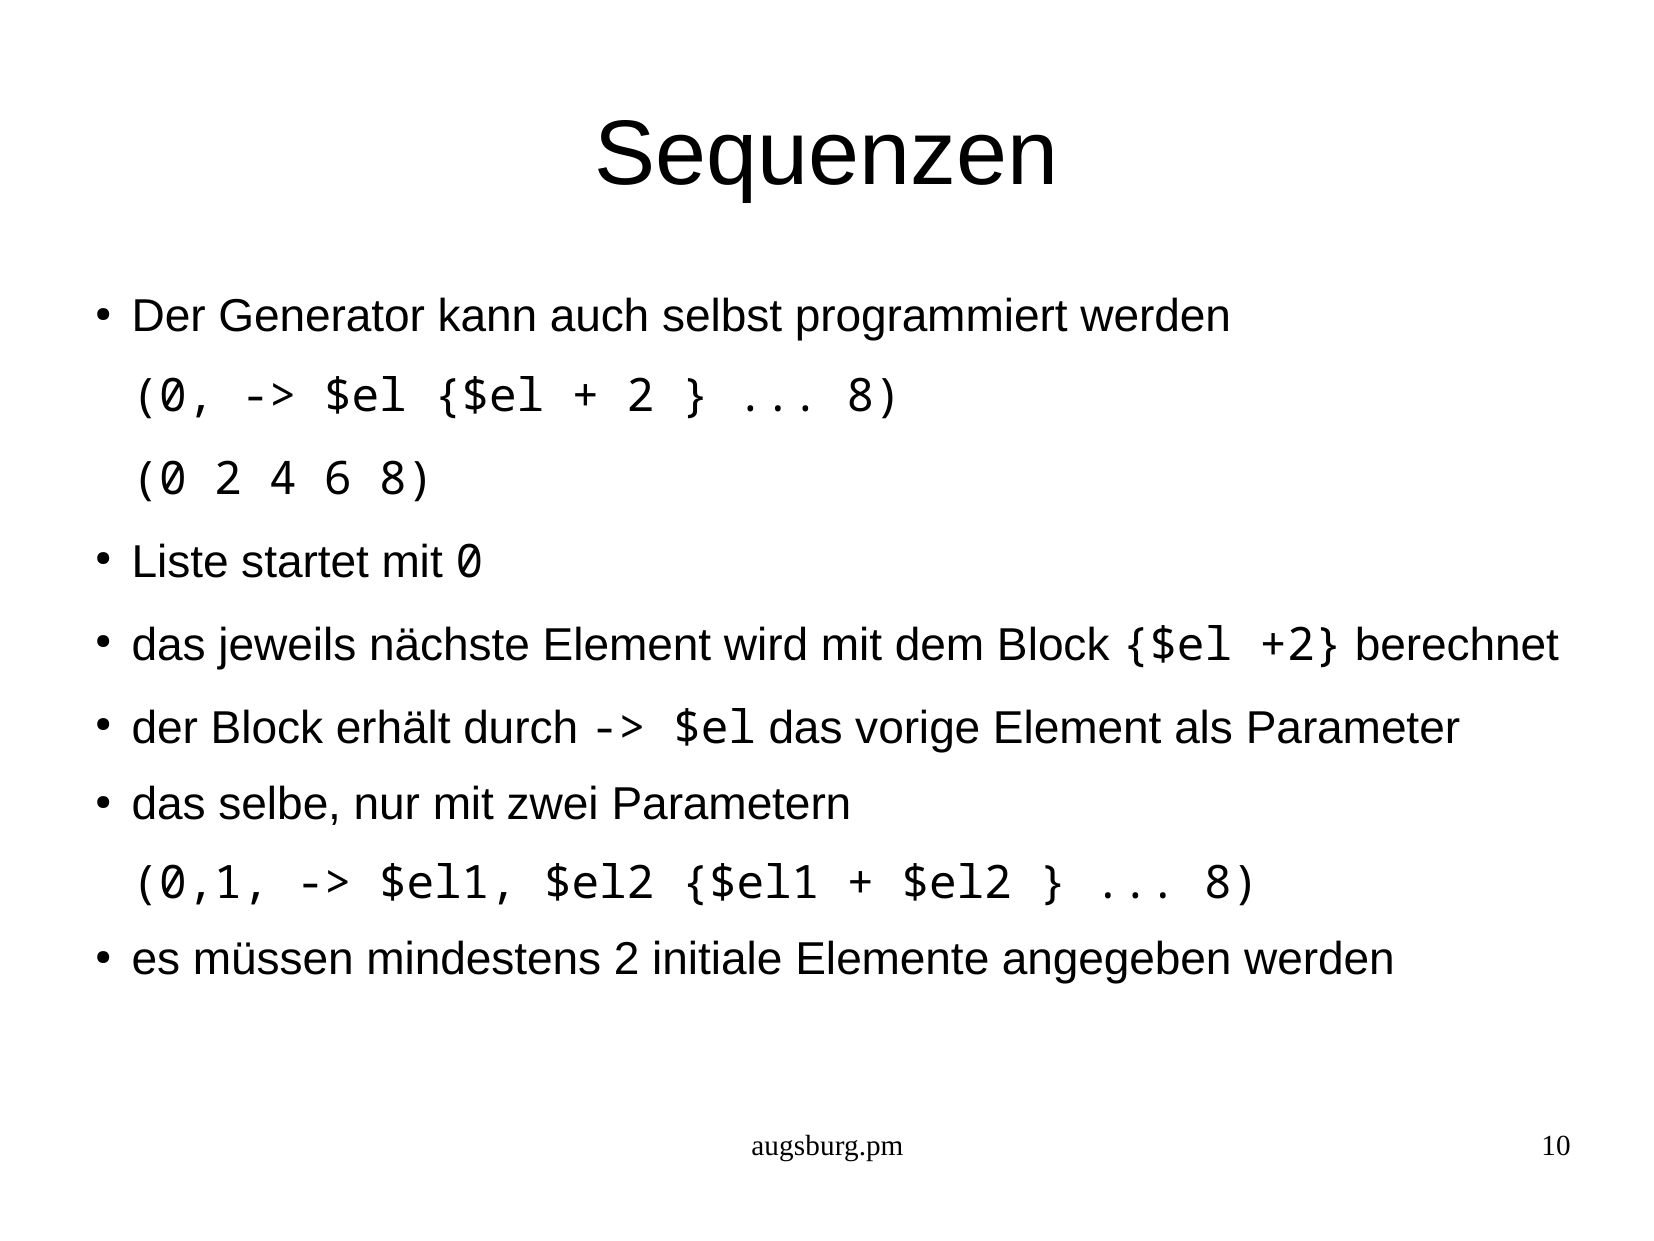

# Sequenzen
Der Generator kann auch selbst programmiert werden
(0, -> $el {$el + 2 } ... 8)
(0 2 4 6 8)
Liste startet mit 0
das jeweils nächste Element wird mit dem Block {$el +2} berechnet
der Block erhält durch -> $el das vorige Element als Parameter
das selbe, nur mit zwei Parametern
(0,1, -> $el1, $el2 {$el1 + $el2 } ... 8)
es müssen mindestens 2 initiale Elemente angegeben werden
augsburg.pm
10